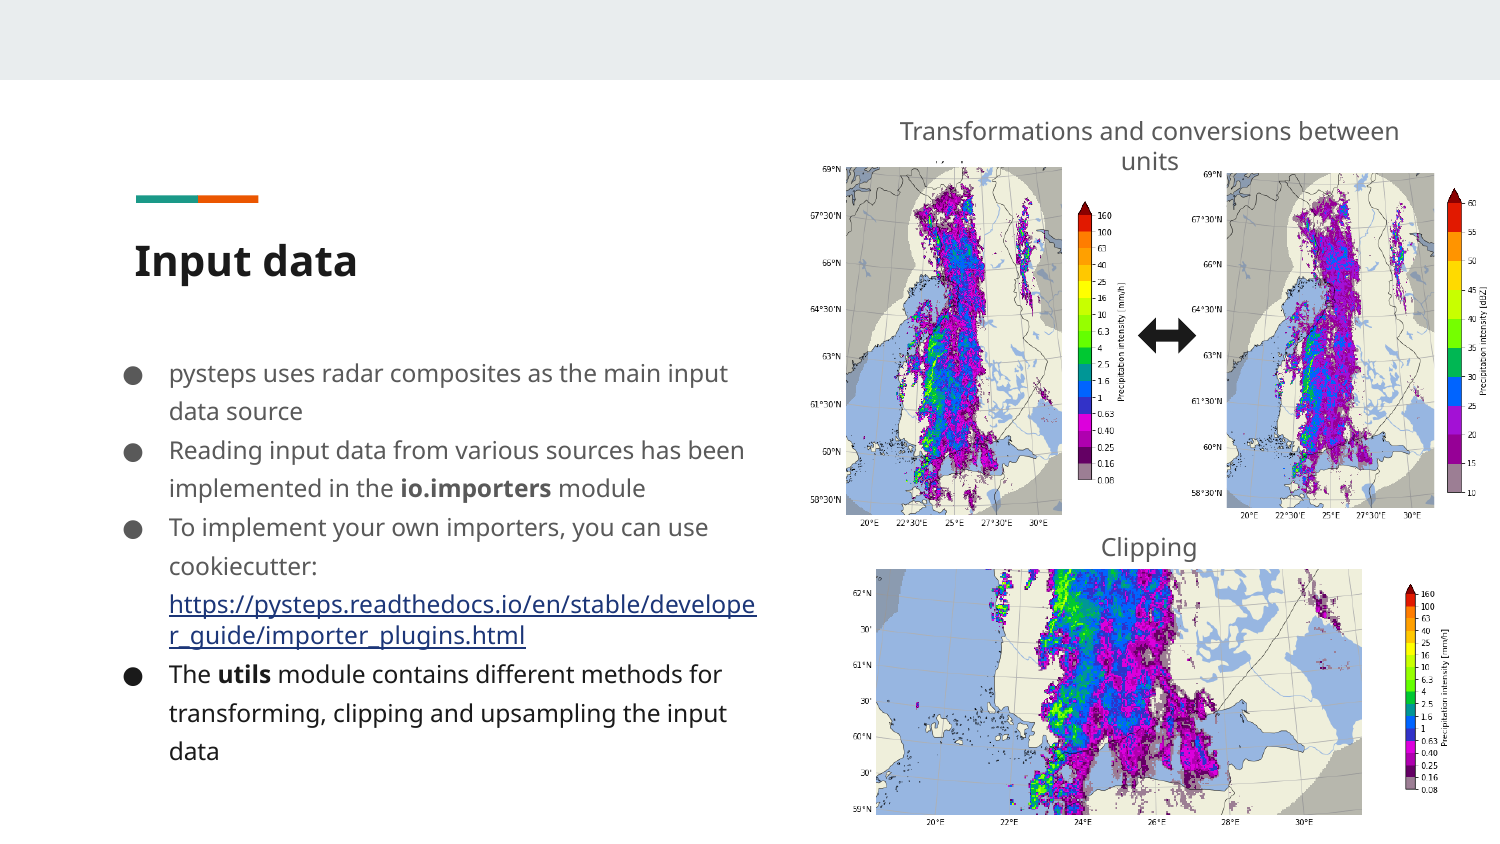

Transformations and conversions between units
# Input data
pysteps uses radar composites as the main input data source
Reading input data from various sources has been implemented in the io.importers module
To implement your own importers, you can use cookiecutter: https://pysteps.readthedocs.io/en/stable/developer_guide/importer_plugins.html
The utils module contains different methods for transforming, clipping and upsampling the input data
Clipping